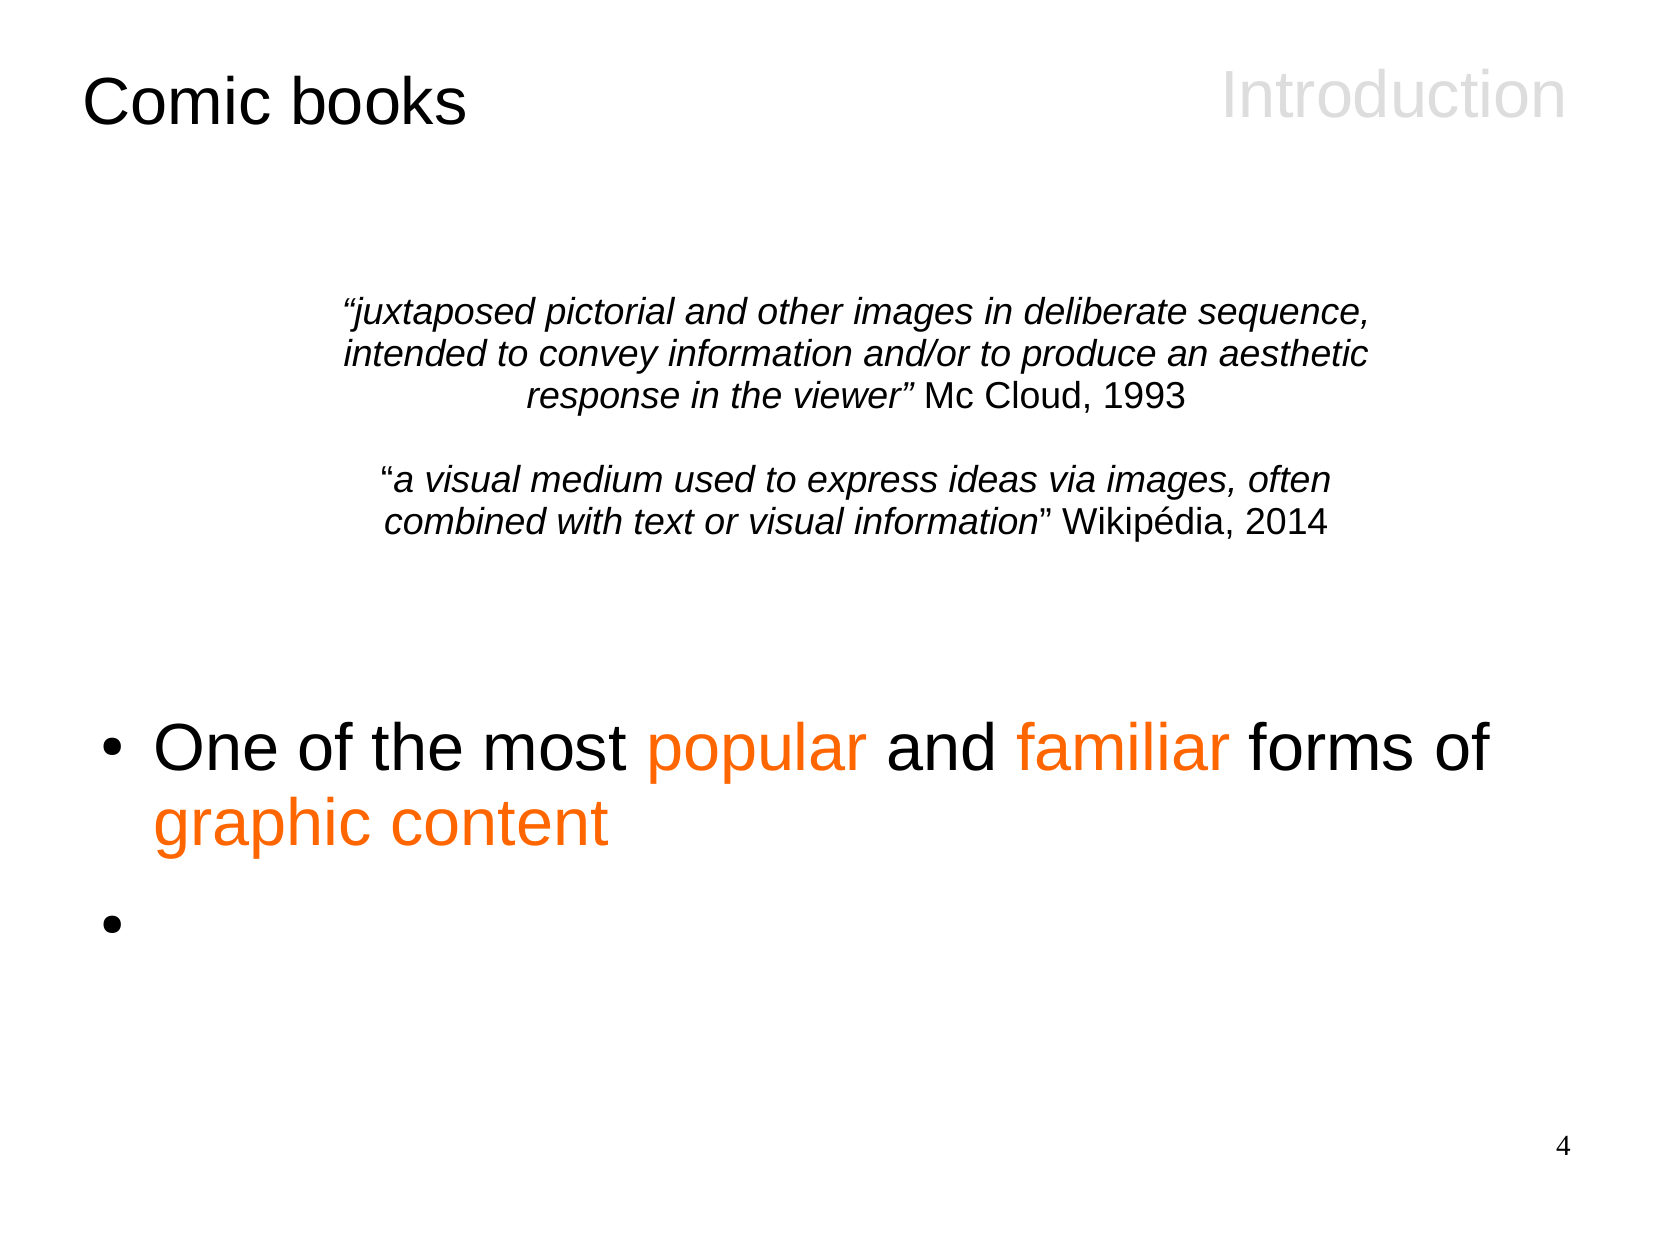

# Comic books
One of the most popular and familiar forms of graphic content
“juxtaposed pictorial and other images in deliberate sequence, intended to convey information and/or to produce an aesthetic response in the viewer” Mc Cloud, 1993
“a visual medium used to express ideas via images, often combined with text or visual information” Wikipédia, 2014
4